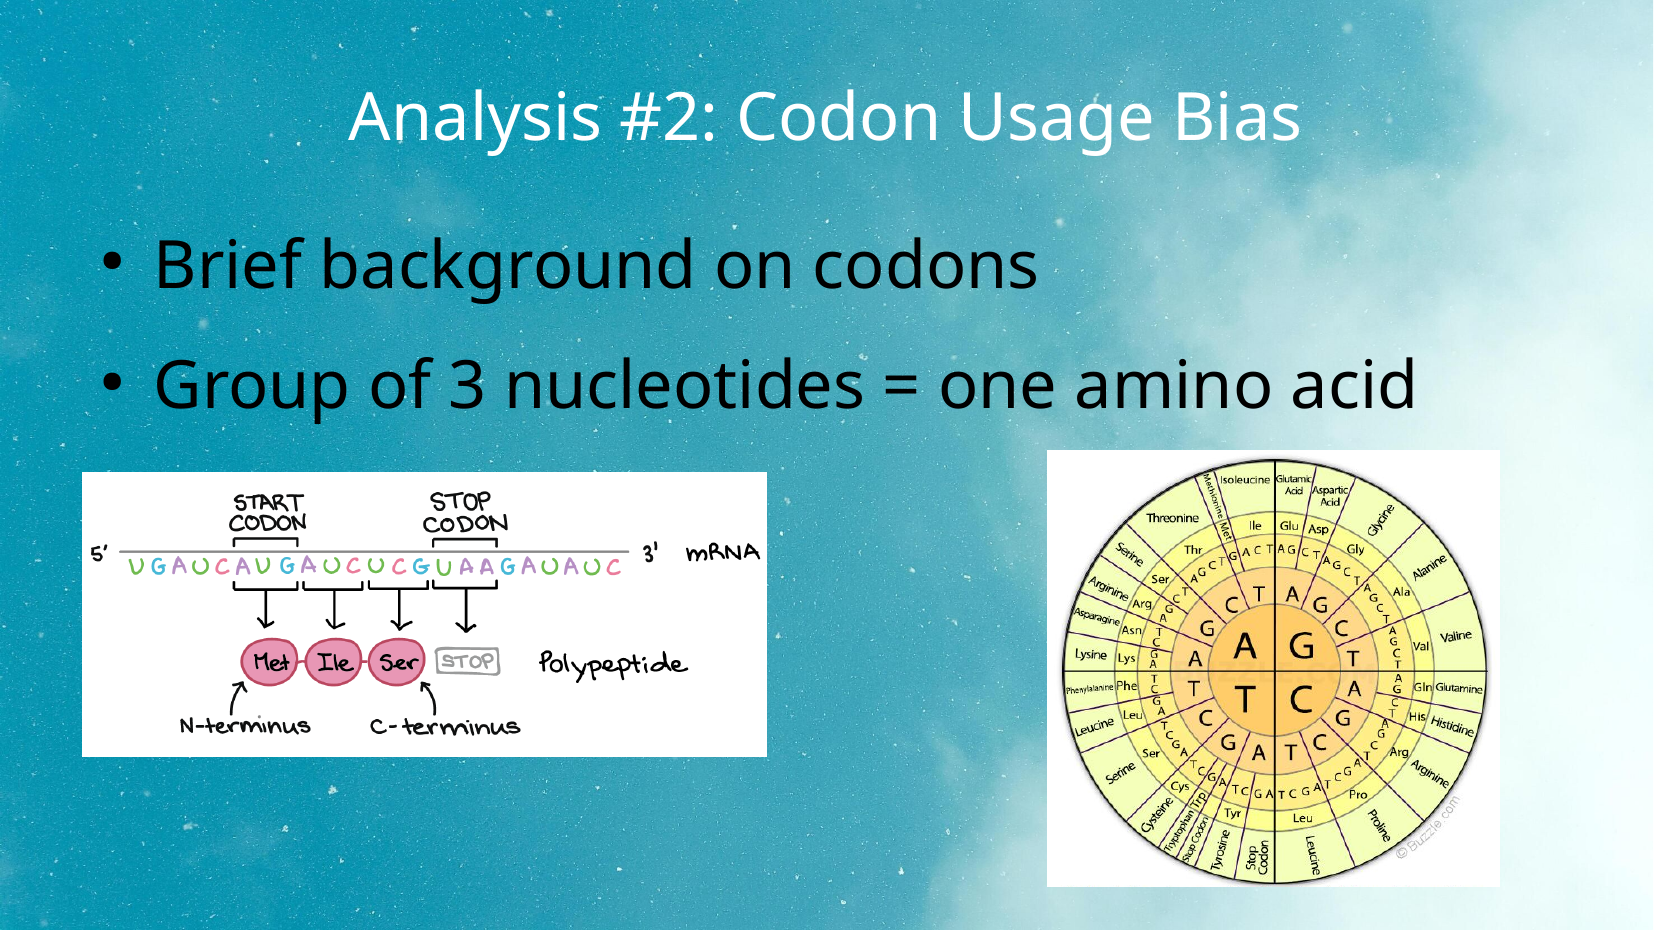

# Analysis #2: Codon Usage Bias
Brief background on codons
Group of 3 nucleotides = one amino acid